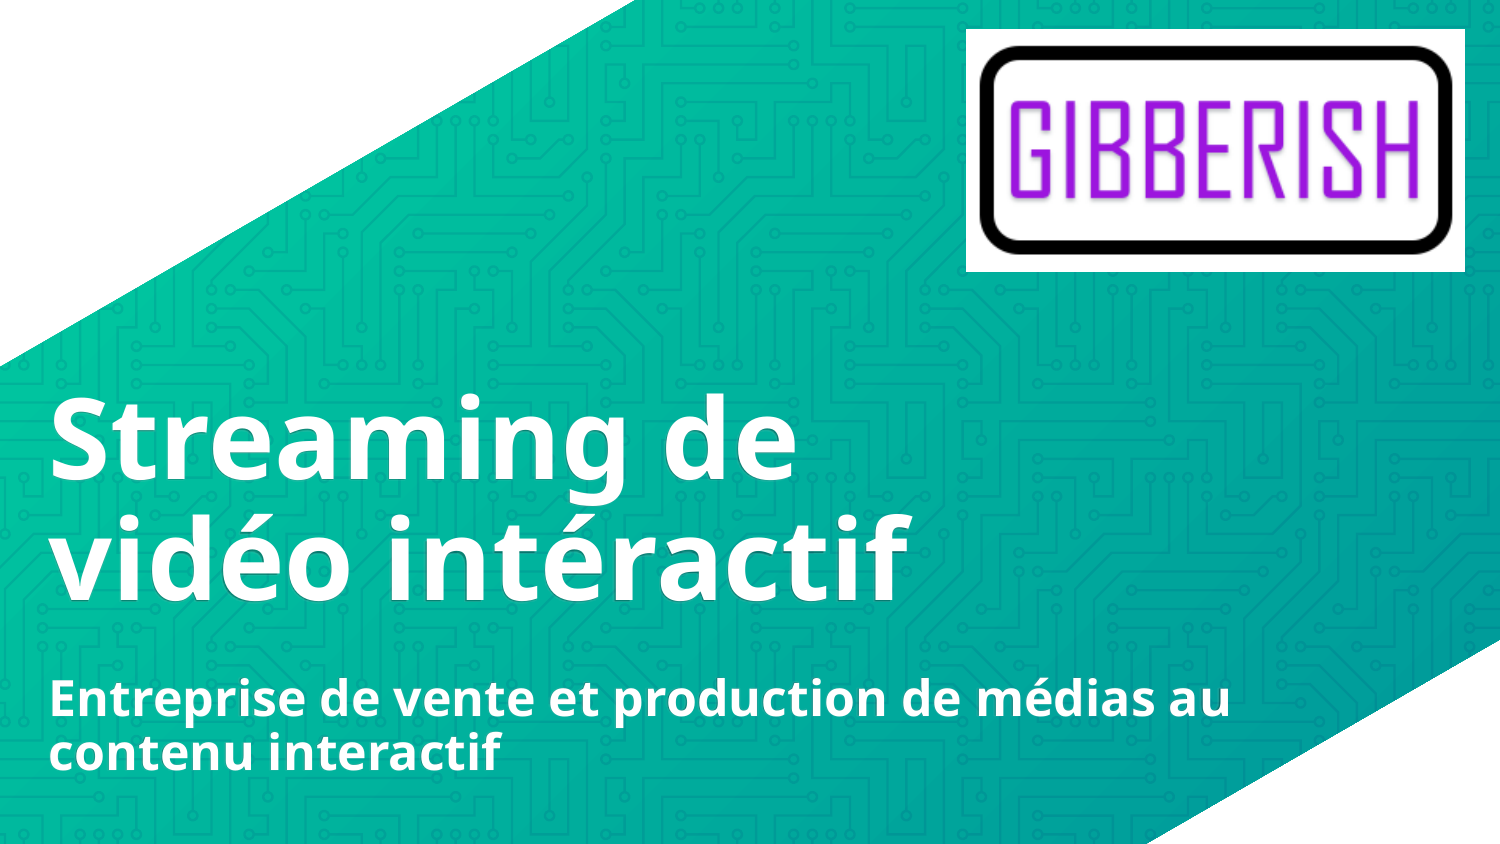

Streaming de vidéo intéractif
# Entreprise de vente et production de médias au contenu interactif